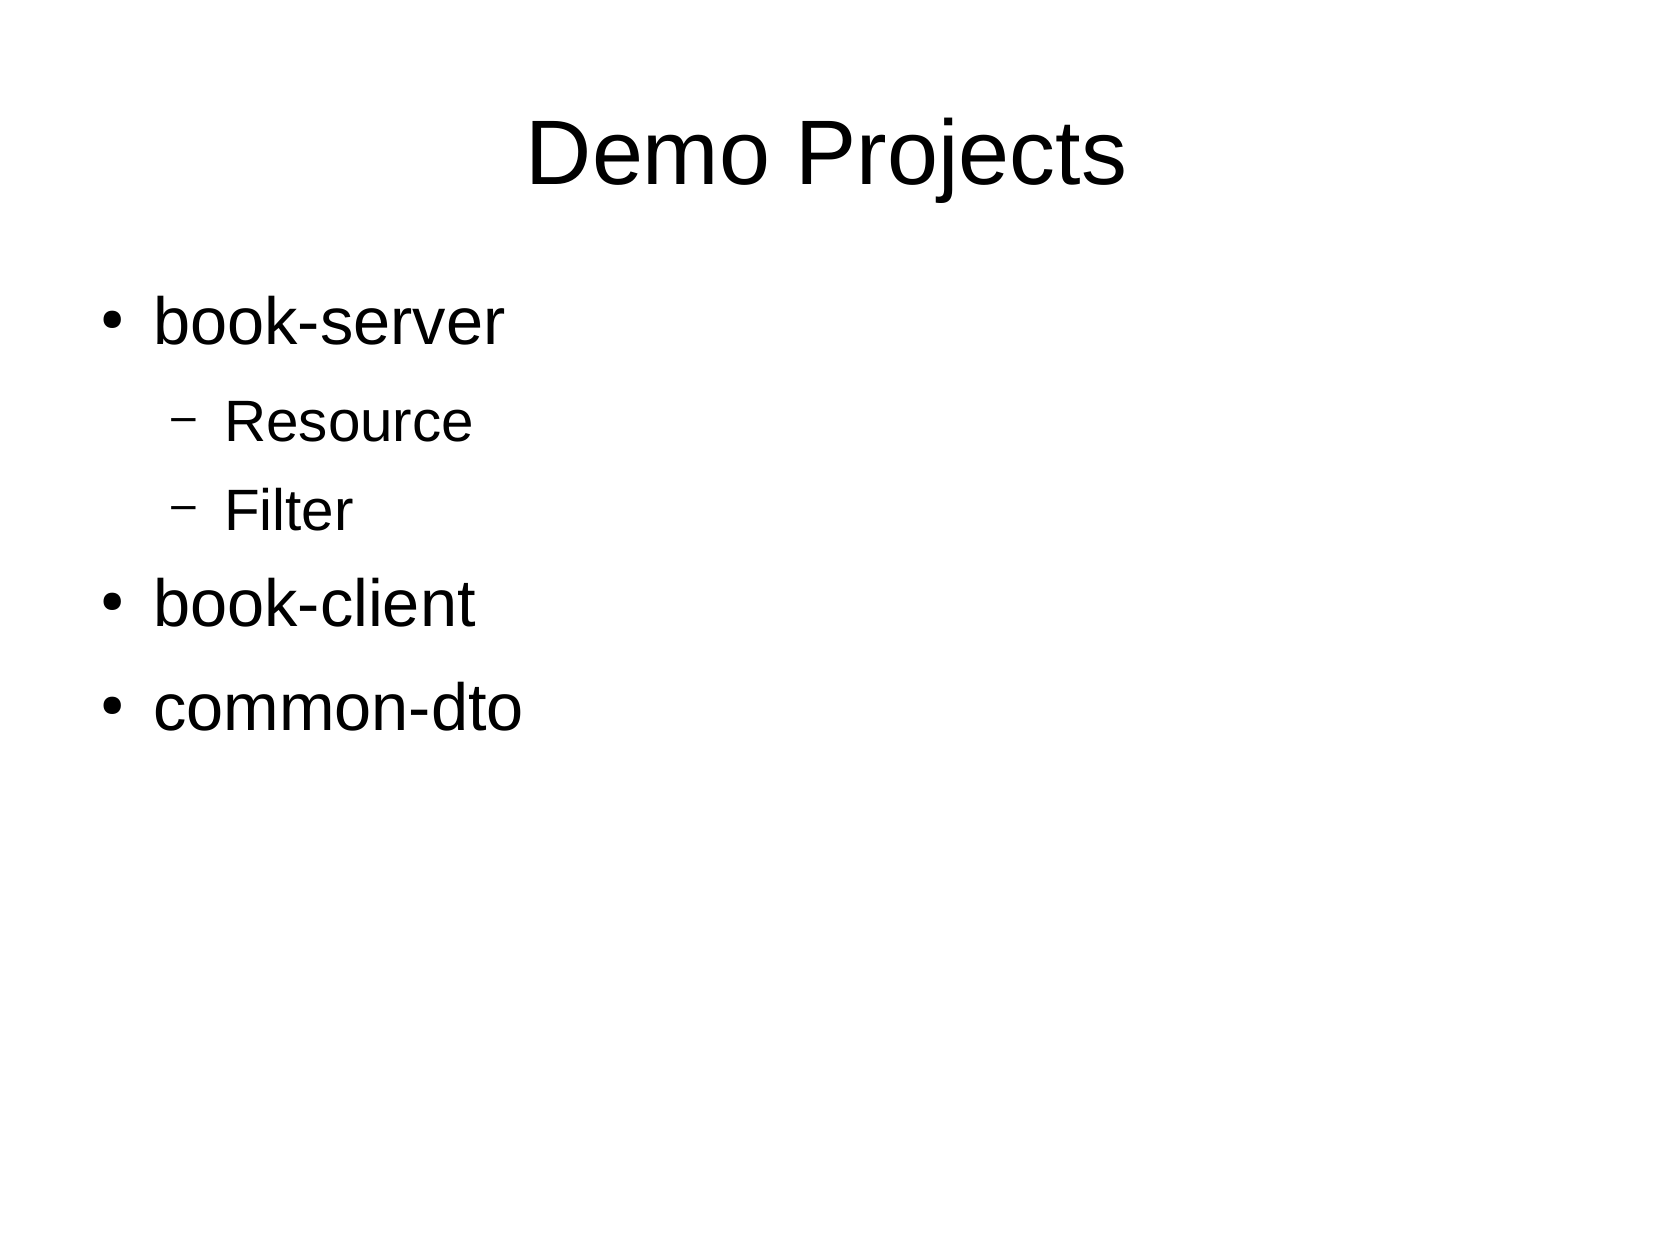

# Demo Projects
book-server
Resource
Filter
book-client
common-dto